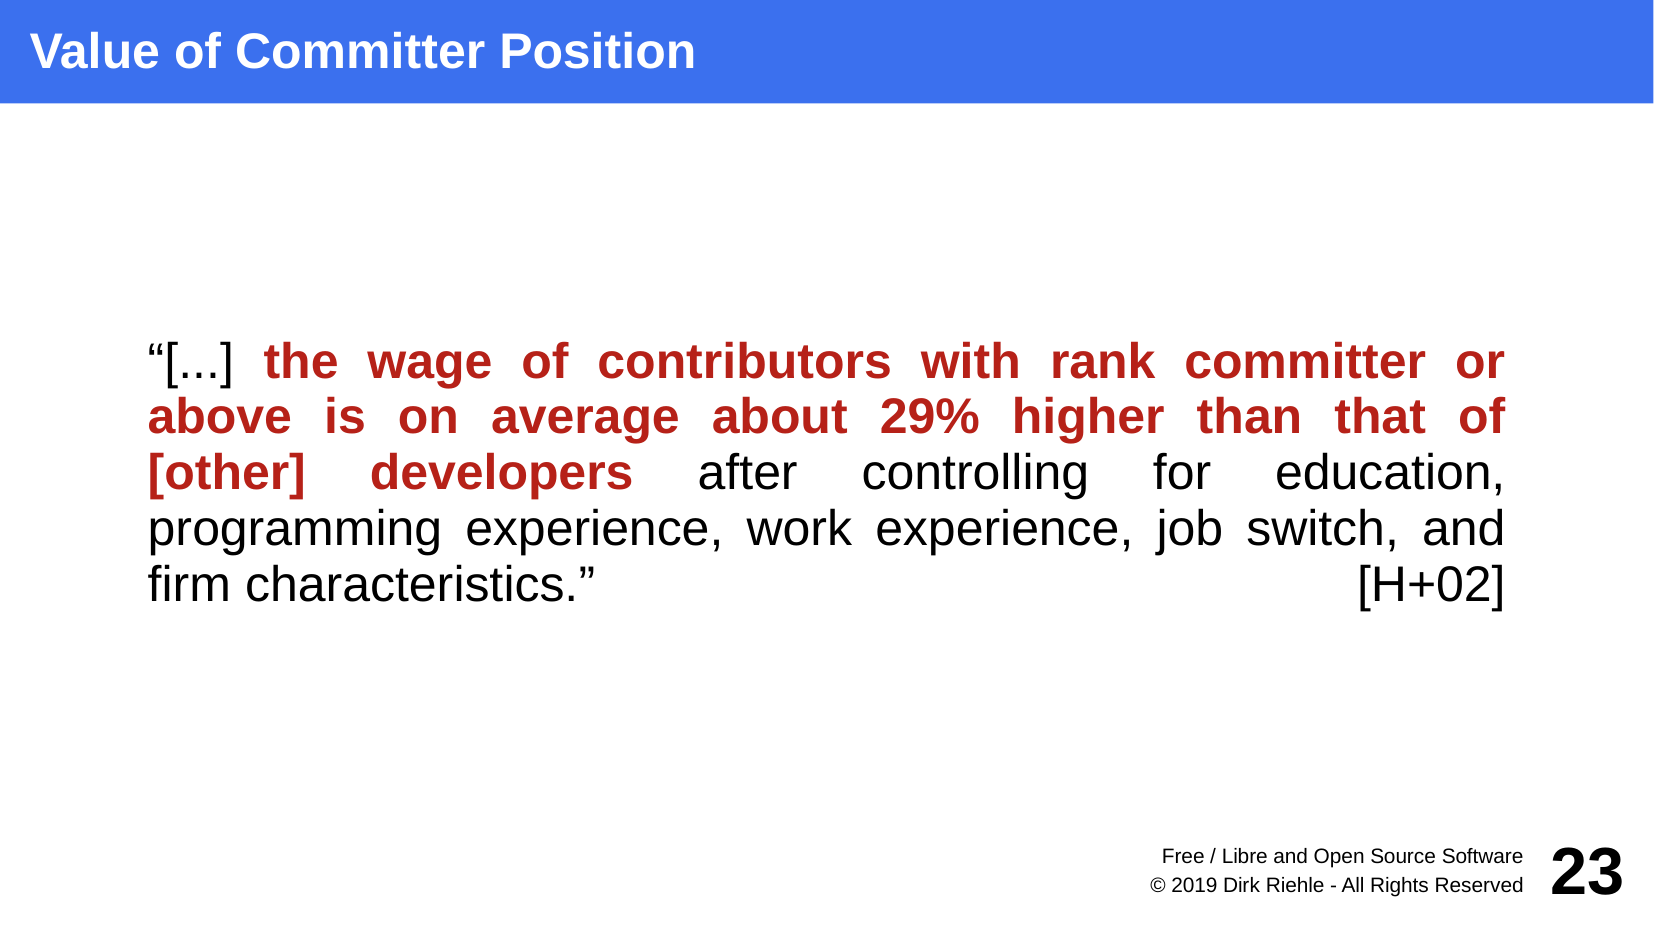

# Value of Committer Position
“[...] the wage of contributors with rank committer or above is on average about 29% higher than that of [other] developers after controlling for education, programming experience, work experience, job switch, and firm characteristics.”	[H+02]
Free / Libre and Open Source Software
23
© 2019 Dirk Riehle - All Rights Reserved